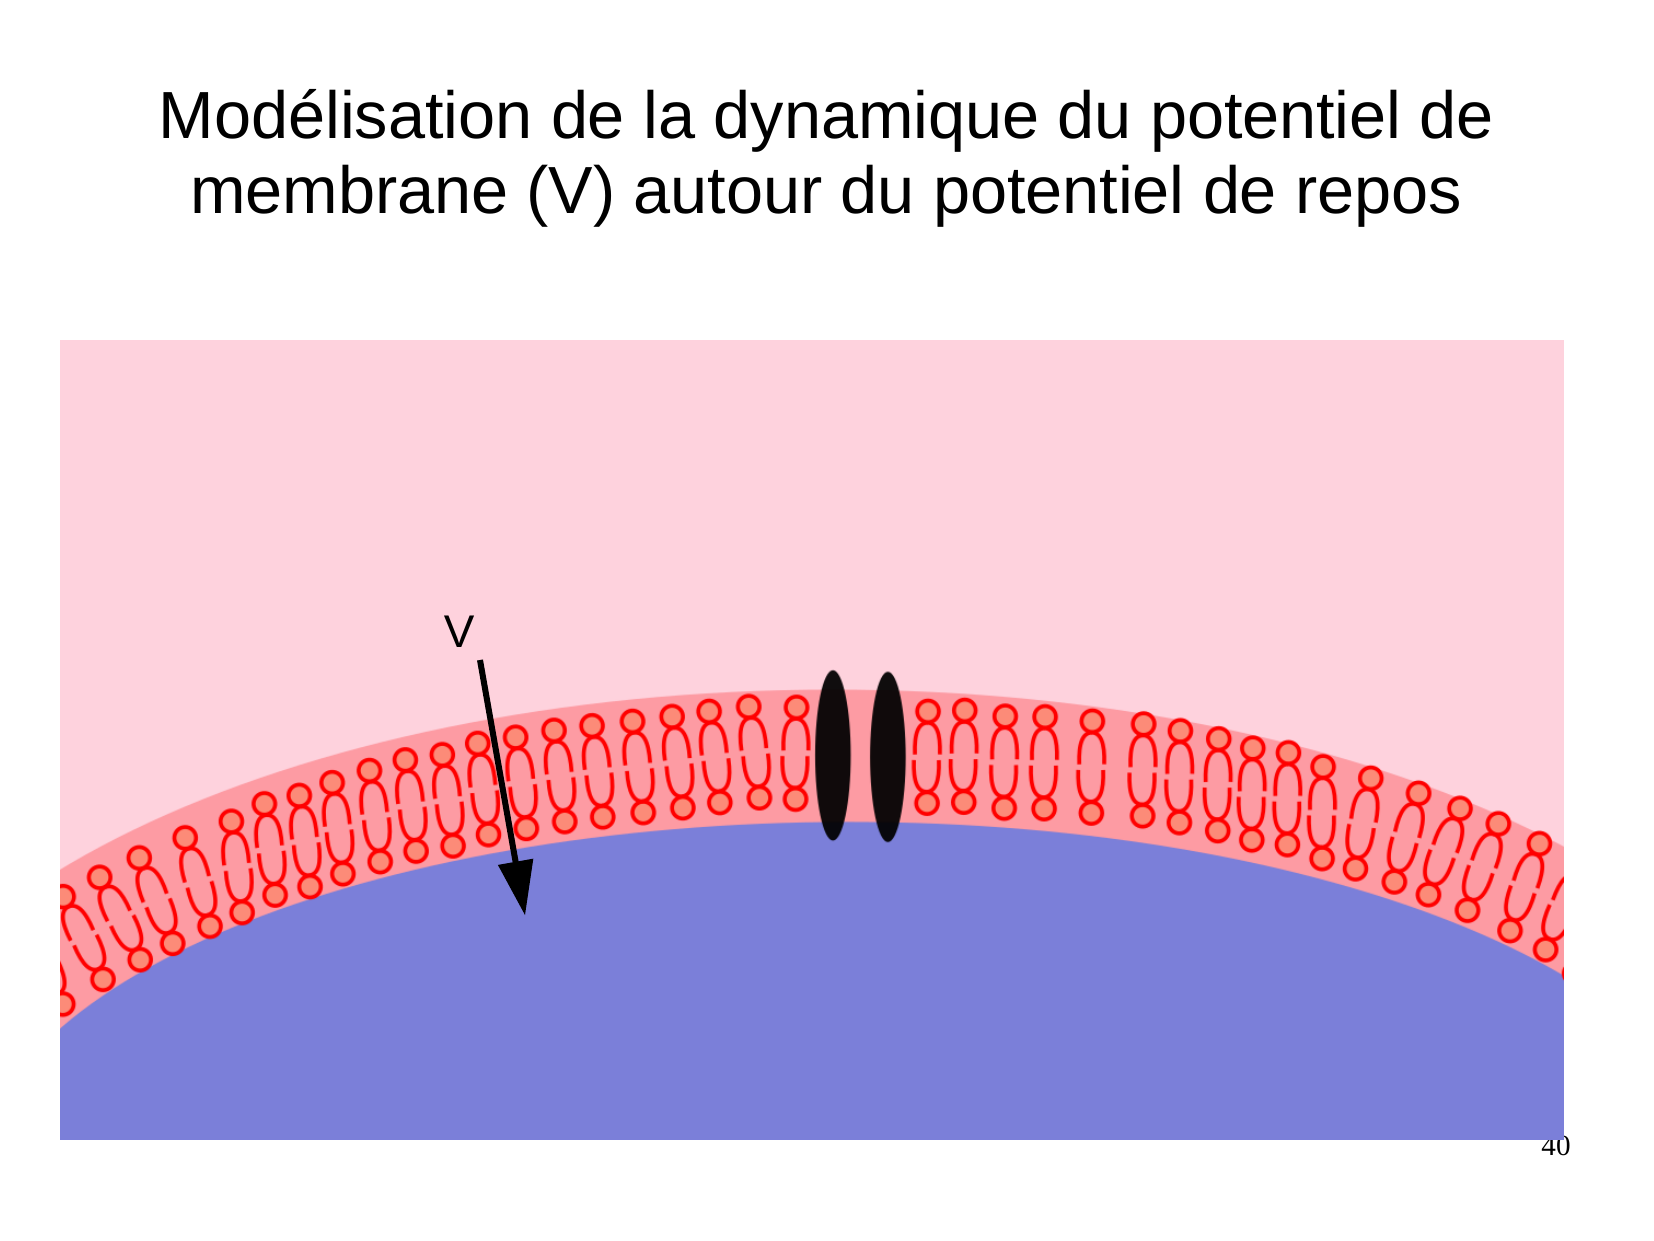

# Modélisation de la dynamique du potentiel de membrane (V) autour du potentiel de repos
V
40